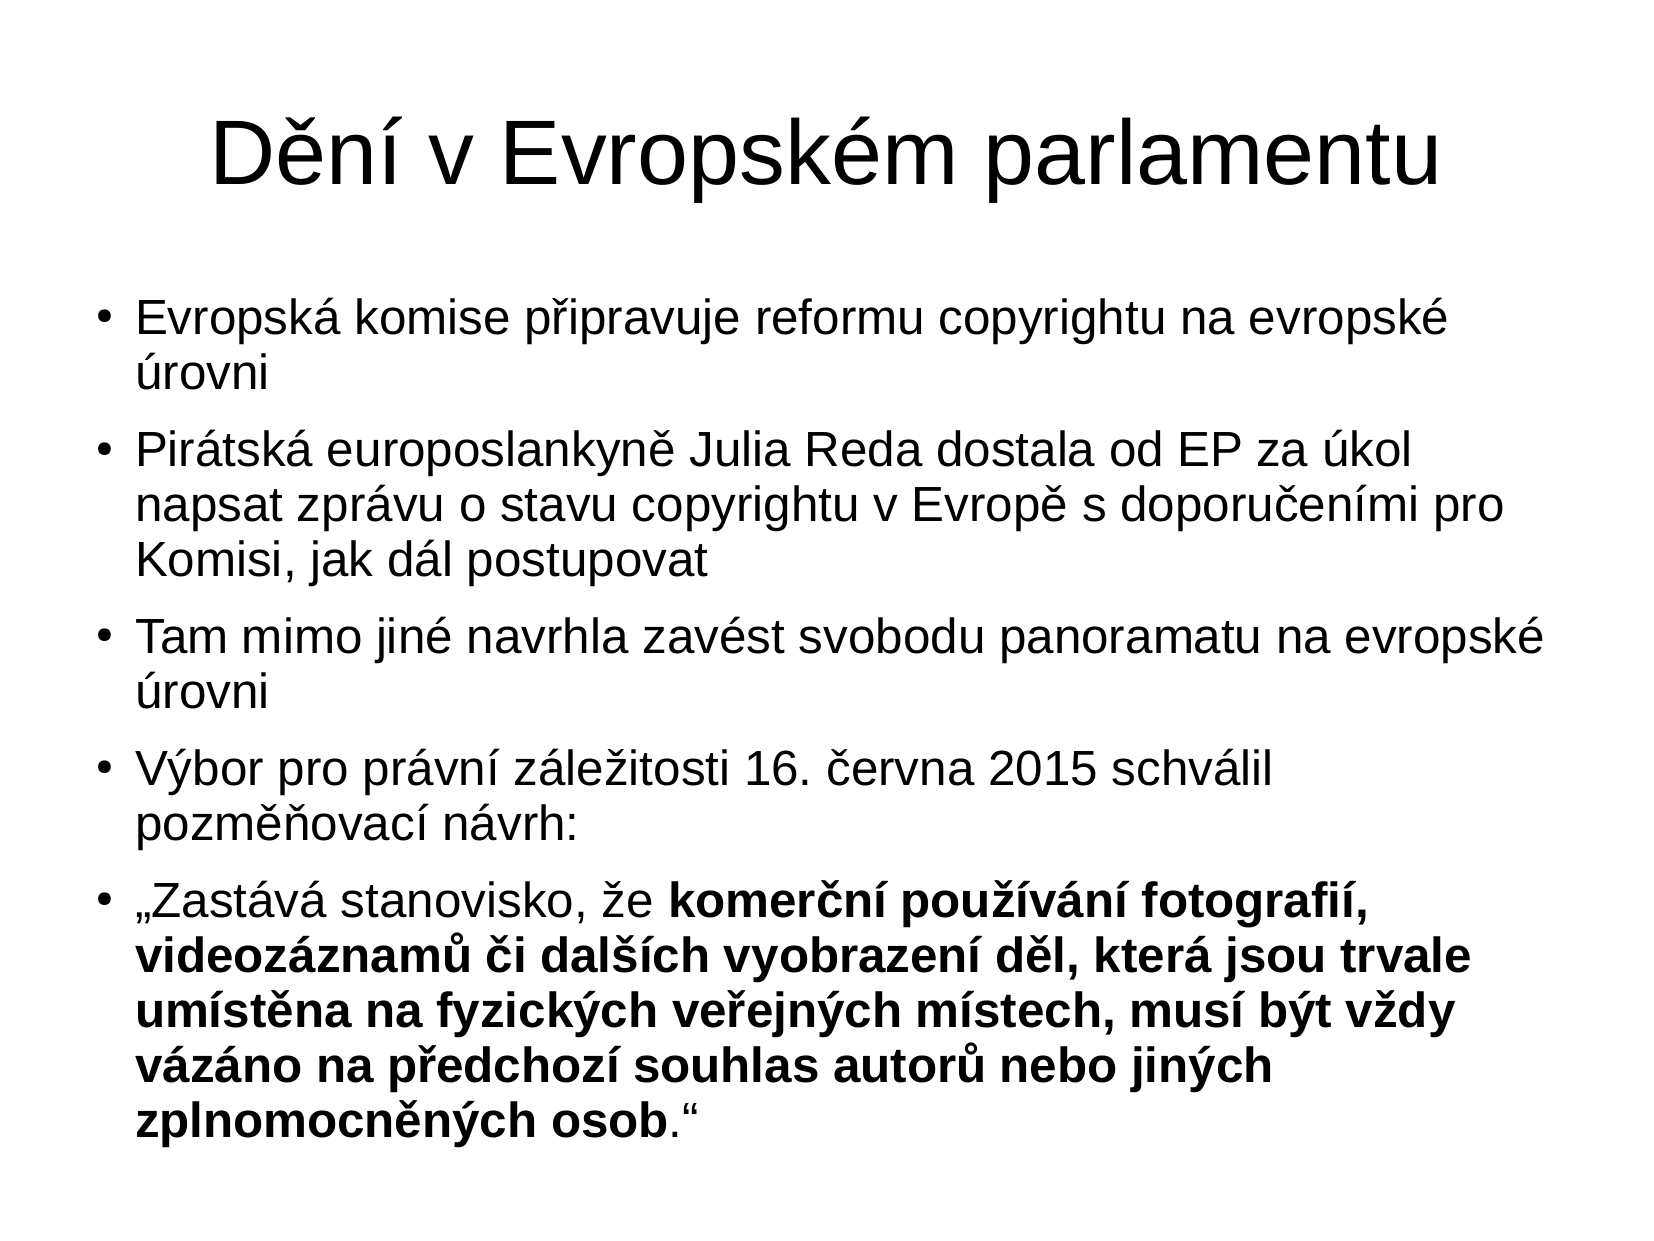

# Dění v Evropském parlamentu
Evropská komise připravuje reformu copyrightu na evropské úrovni
Pirátská europoslankyně Julia Reda dostala od EP za úkol napsat zprávu o stavu copyrightu v Evropě s doporučeními pro Komisi, jak dál postupovat
Tam mimo jiné navrhla zavést svobodu panoramatu na evropské úrovni
Výbor pro právní záležitosti 16. června 2015 schválil pozměňovací návrh:
„Zastává stanovisko, že komerční používání fotografií, videozáznamů či dalších vyobrazení děl, která jsou trvale umístěna na fyzických veřejných místech, musí být vždy vázáno na předchozí souhlas autorů nebo jiných zplnomocněných osob.“